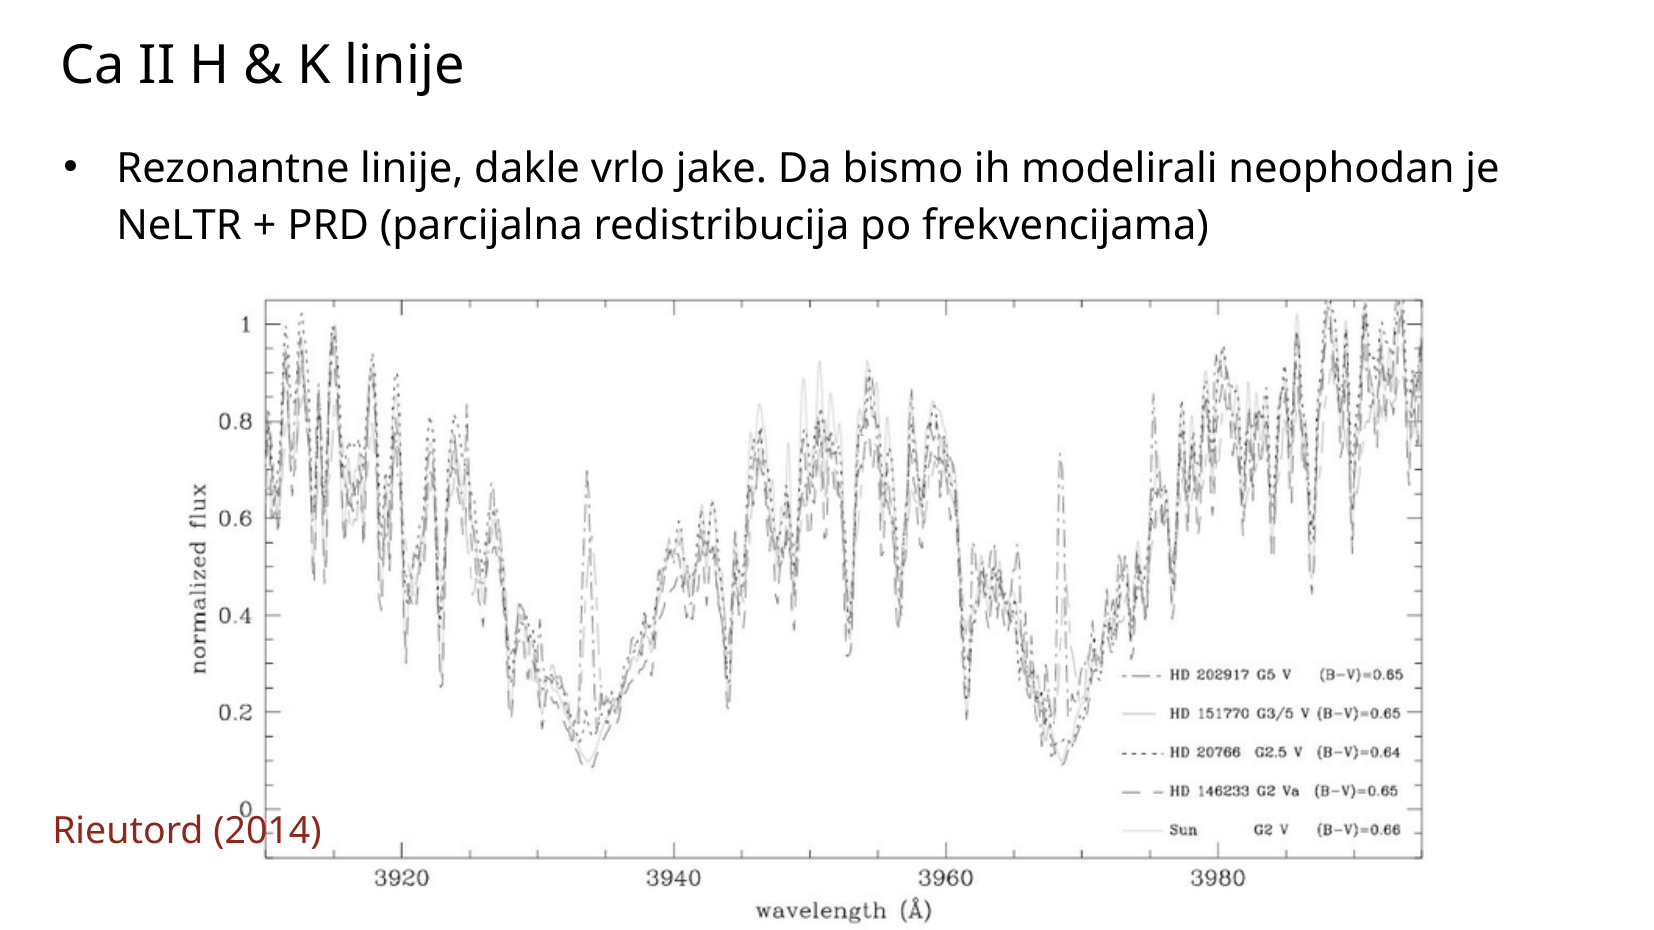

# Ca II H & K linije
Rezonantne linije, dakle vrlo jake. Da bismo ih modelirali neophodan je NeLTR + PRD (parcijalna redistribucija po frekvencijama)
Rieutord (2014)